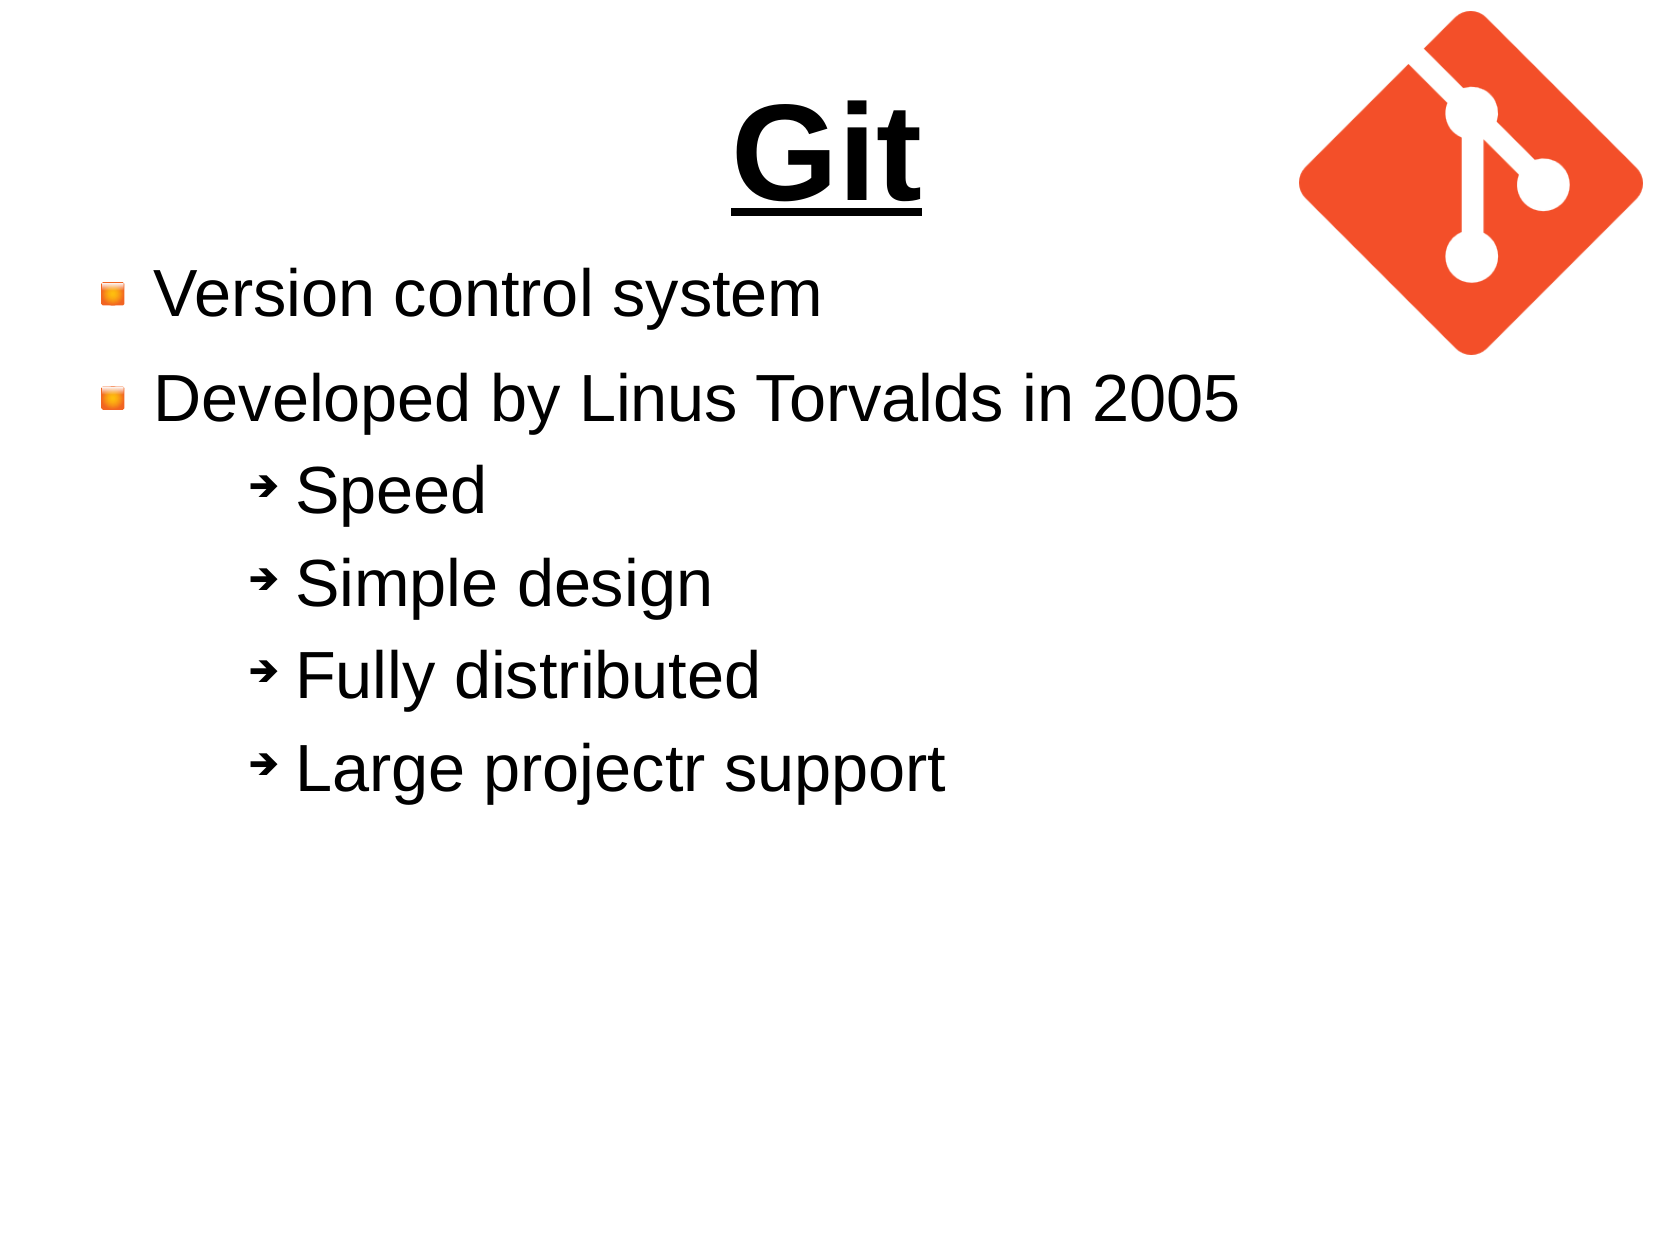

# Git
Version control system
Developed by Linus Torvalds in 2005
Speed
Simple design
Fully distributed
Large projectr support